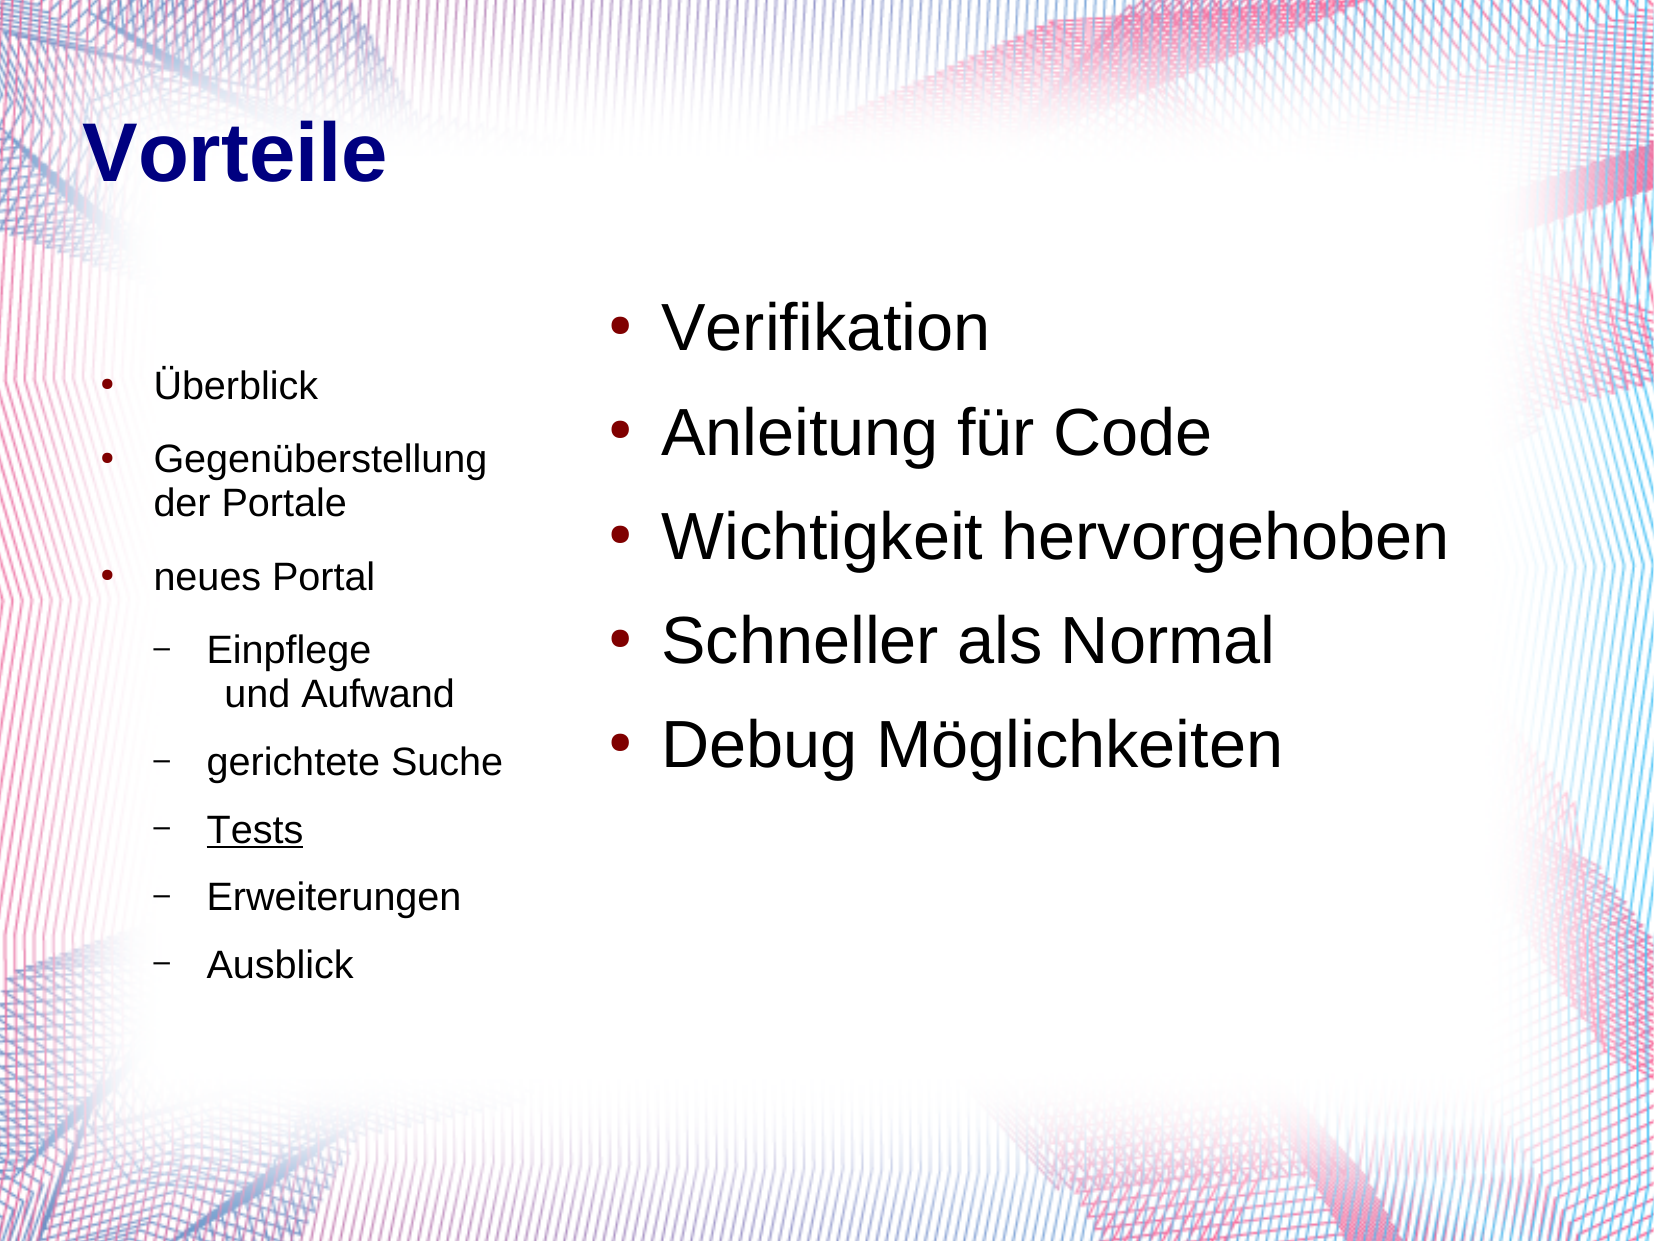

# Vorteile
Überblick
Gegenüberstellung der Portale
neues Portal
Einpflege
und Aufwand
gerichtete Suche
Tests
Erweiterungen
Ausblick
Verifikation
Anleitung für Code
Wichtigkeit hervorgehoben
Schneller als Normal
Debug Möglichkeiten